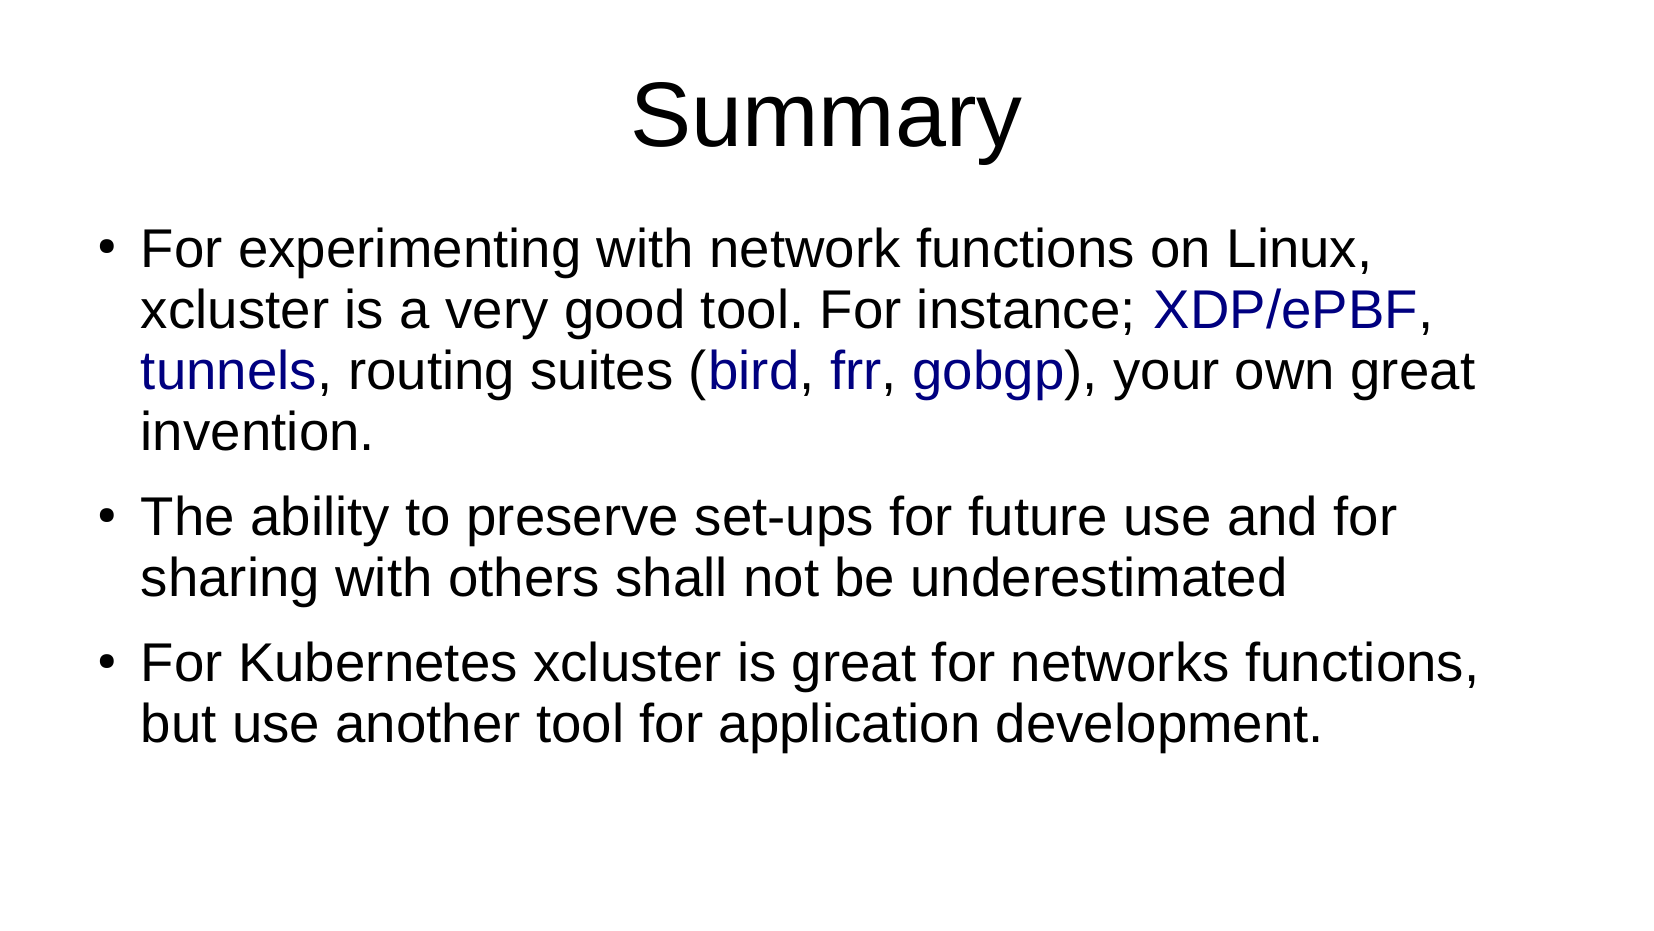

# Summary
For experimenting with network functions on Linux, xcluster is a very good tool. For instance; XDP/ePBF, tunnels, routing suites (bird, frr, gobgp), your own great invention.
The ability to preserve set-ups for future use and for sharing with others shall not be underestimated
For Kubernetes xcluster is great for networks functions, but use another tool for application development.